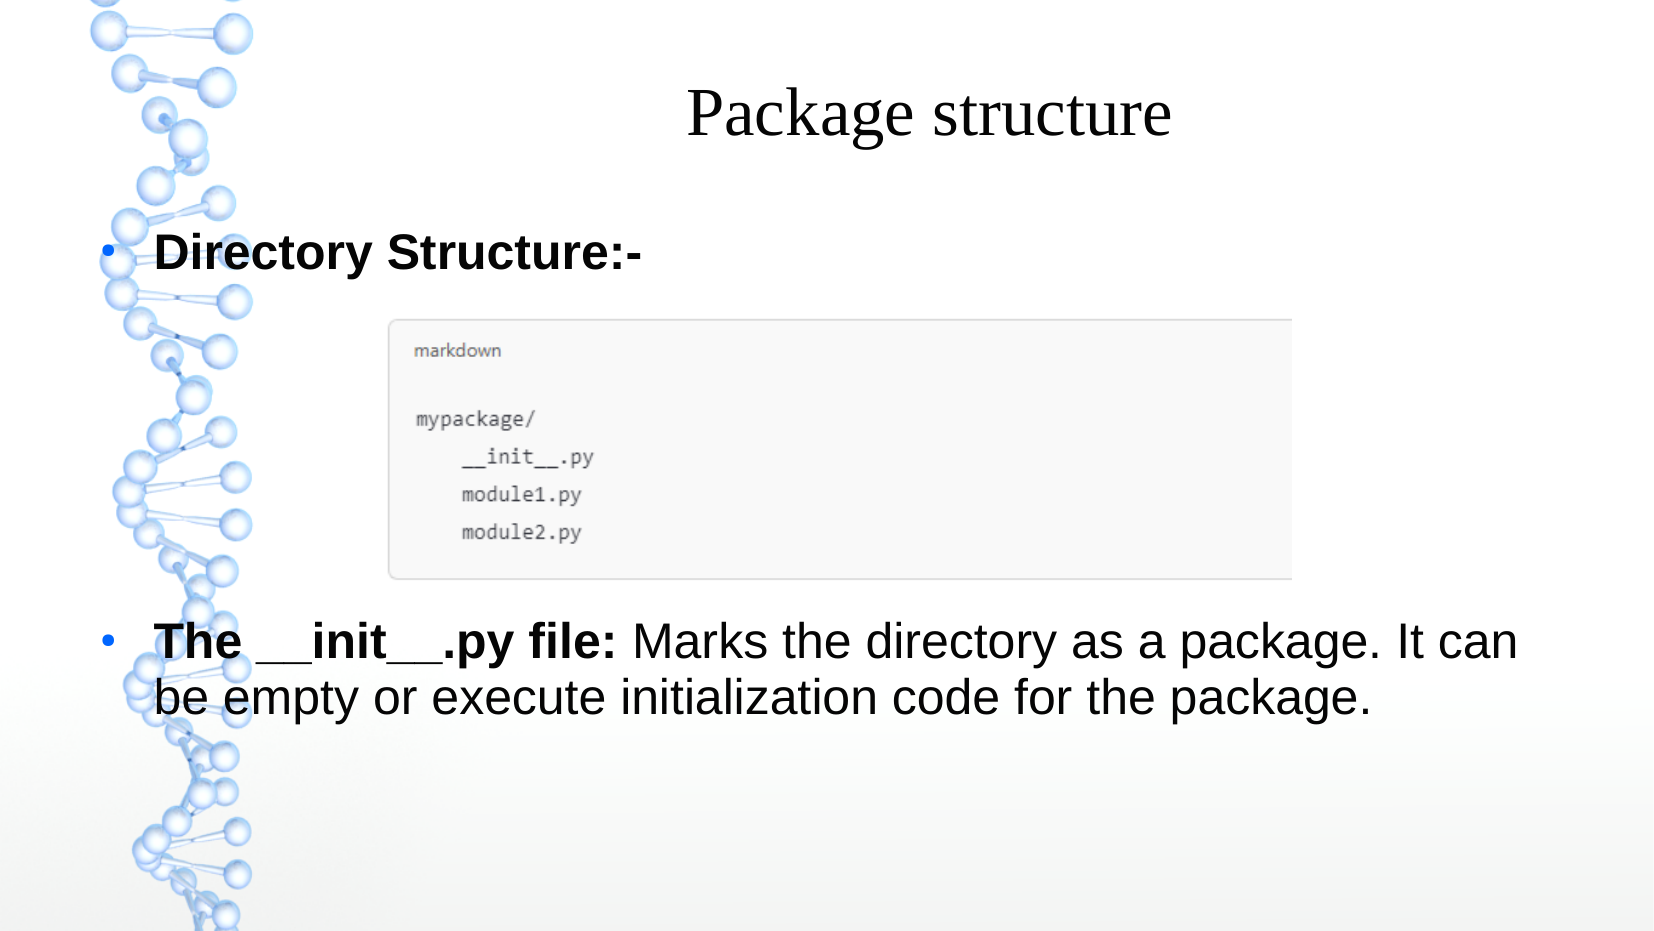

# Package structure
Directory Structure:-
The __init__.py file: Marks the directory as a package. It can be empty or execute initialization code for the package.